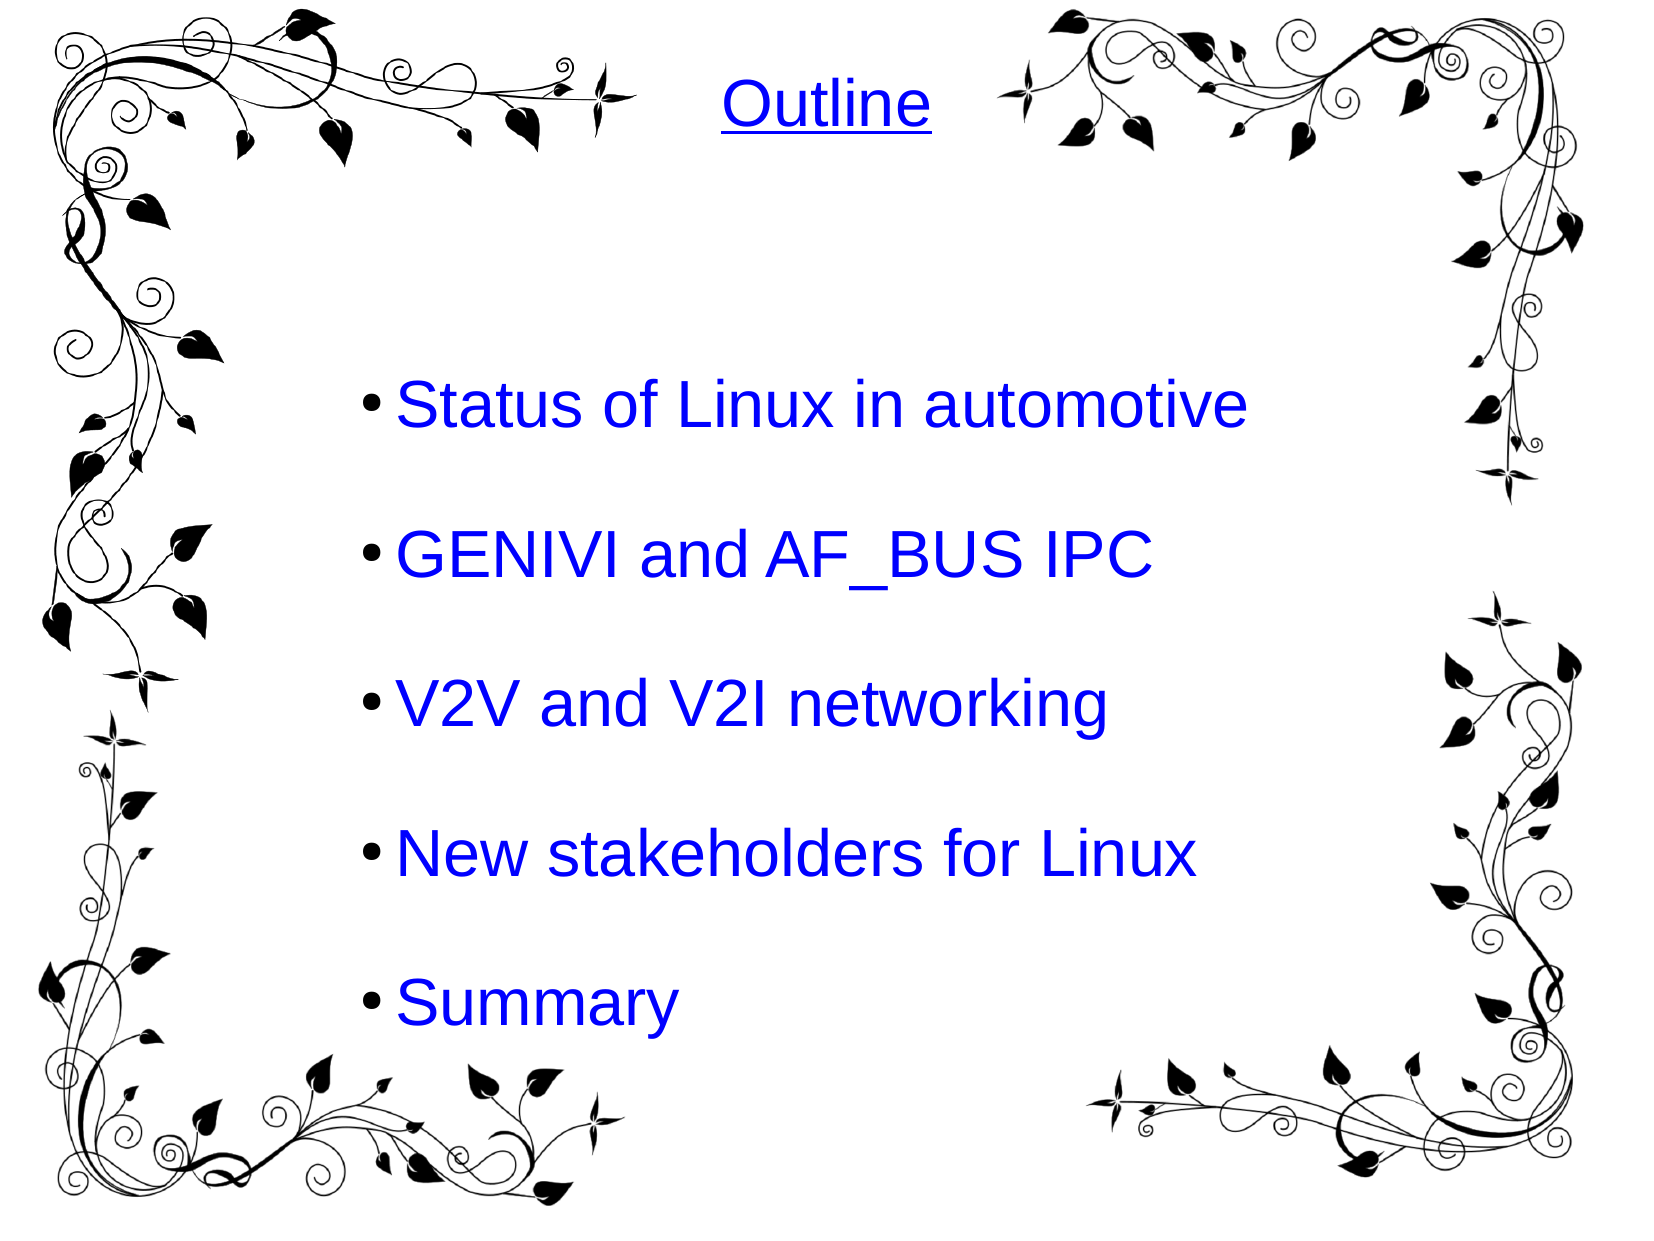

# Outline
Status of Linux in automotive
GENIVI and AF_BUS IPC
V2V and V2I networking
New stakeholders for Linux
Summary
2